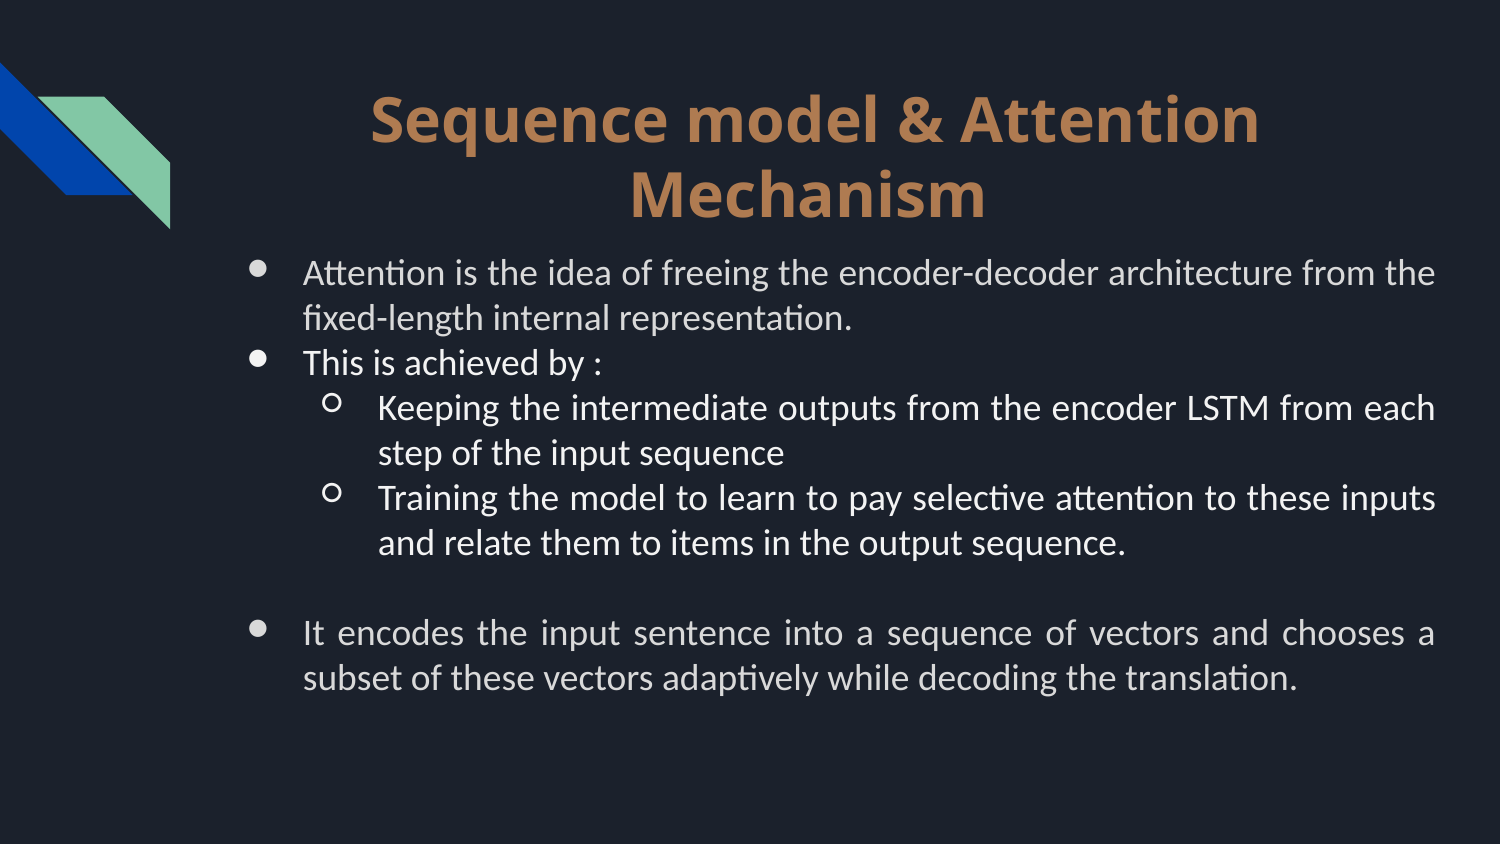

# Sequence model & Attention Mechanism
Attention is the idea of freeing the encoder-decoder architecture from the fixed-length internal representation.
This is achieved by :
Keeping the intermediate outputs from the encoder LSTM from each step of the input sequence
Training the model to learn to pay selective attention to these inputs and relate them to items in the output sequence.
It encodes the input sentence into a sequence of vectors and chooses a subset of these vectors adaptively while decoding the translation.